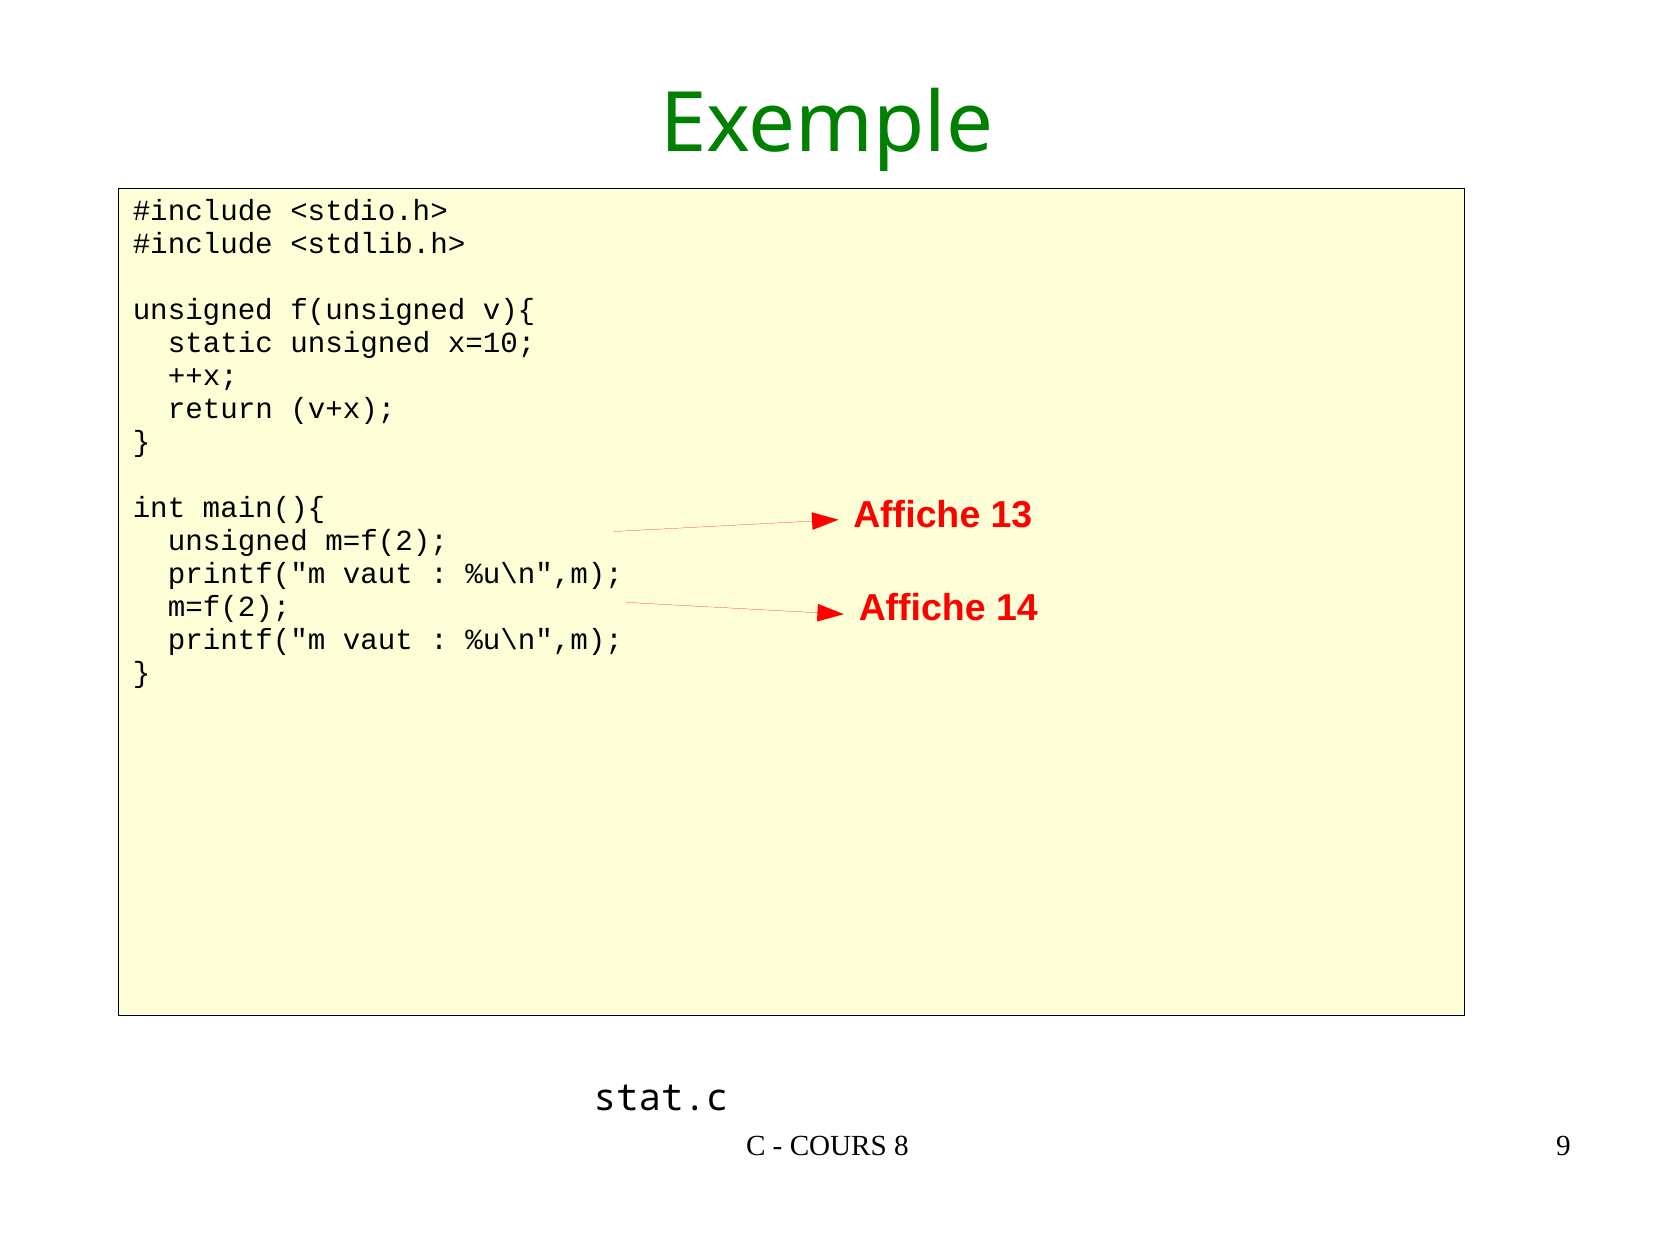

# Exemple
#include <stdio.h>
#include <stdlib.h>
unsigned f(unsigned v){
 static unsigned x=10;
 ++x;
 return (v+x);
}
int main(){
 unsigned m=f(2);
 printf("m vaut : %u\n",m);
 m=f(2);
 printf("m vaut : %u\n",m);
}
Affiche 13
Affiche 14
stat.c
C - COURS 8
9